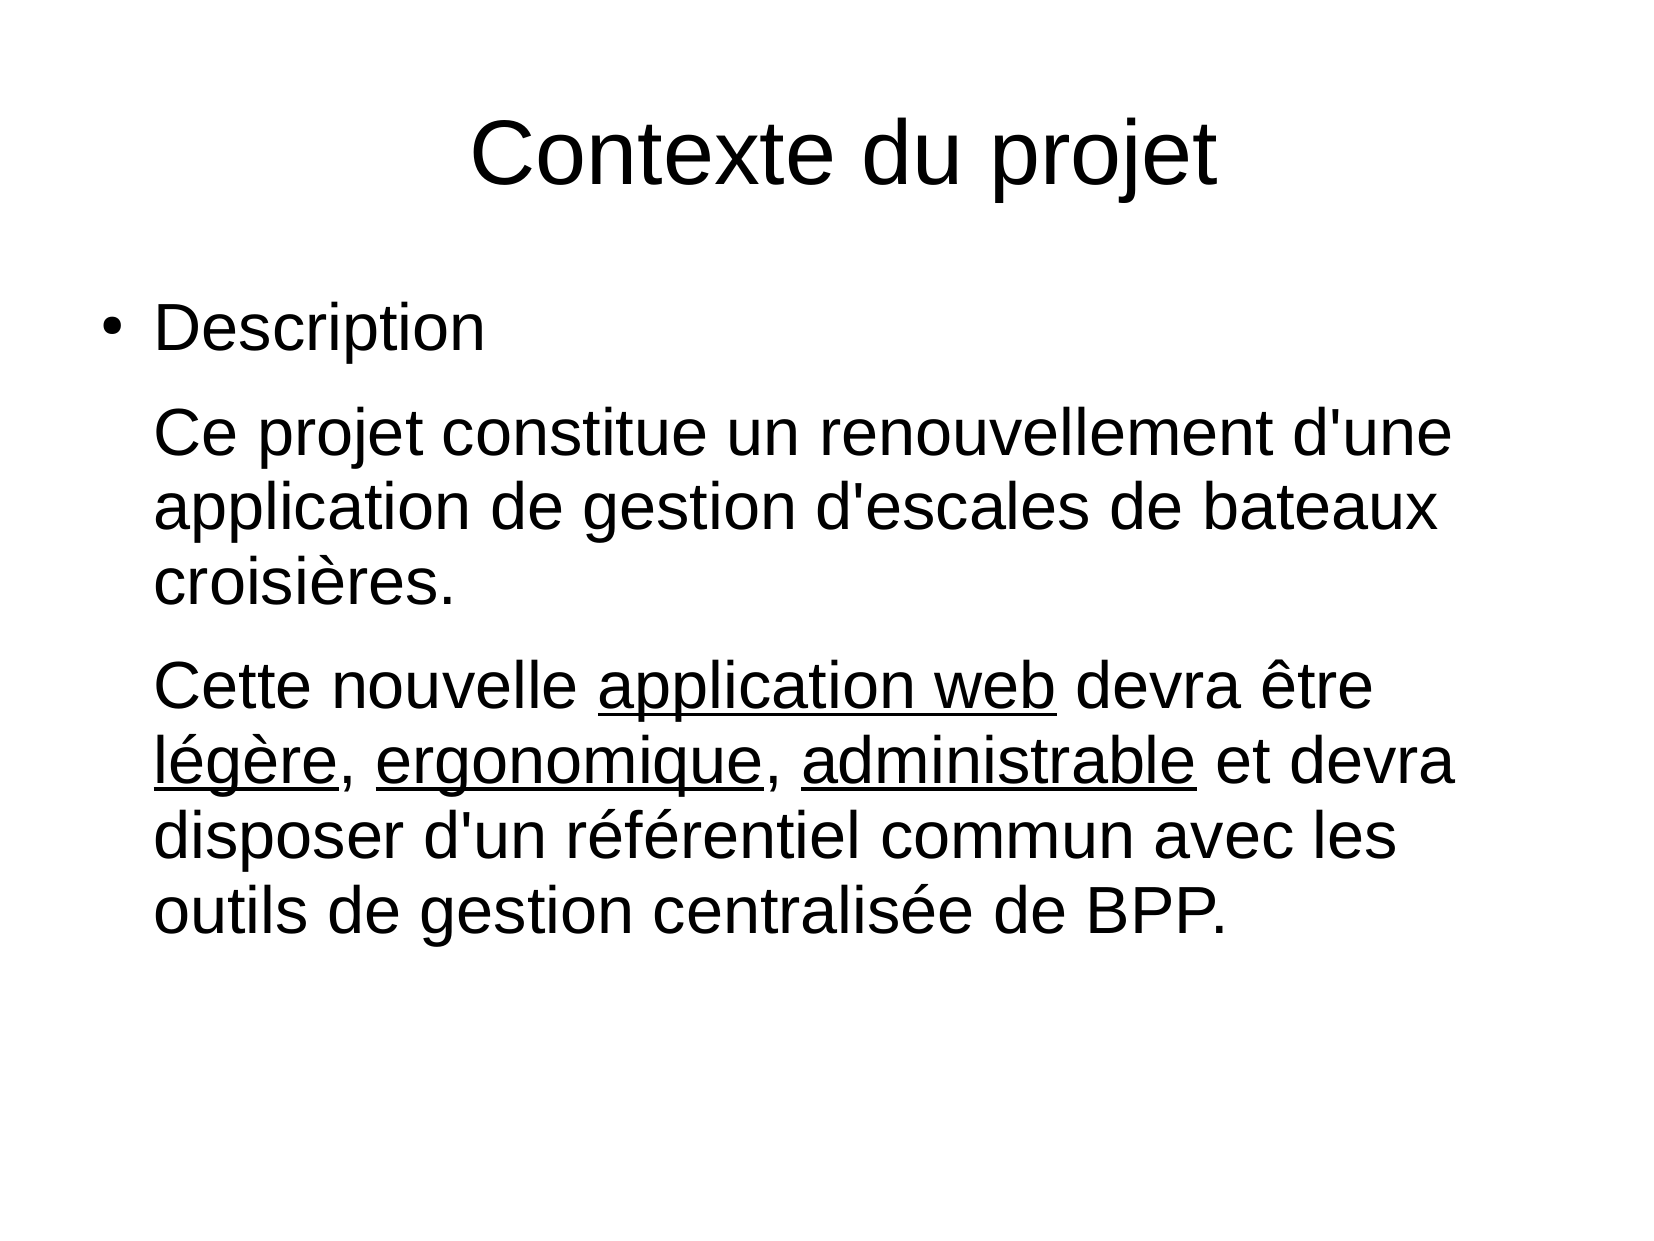

# Contexte du projet
Description
Ce projet constitue un renouvellement d'une application de gestion d'escales de bateaux croisières.
Cette nouvelle application web devra être légère, ergonomique, administrable et devra disposer d'un référentiel commun avec les outils de gestion centralisée de BPP.